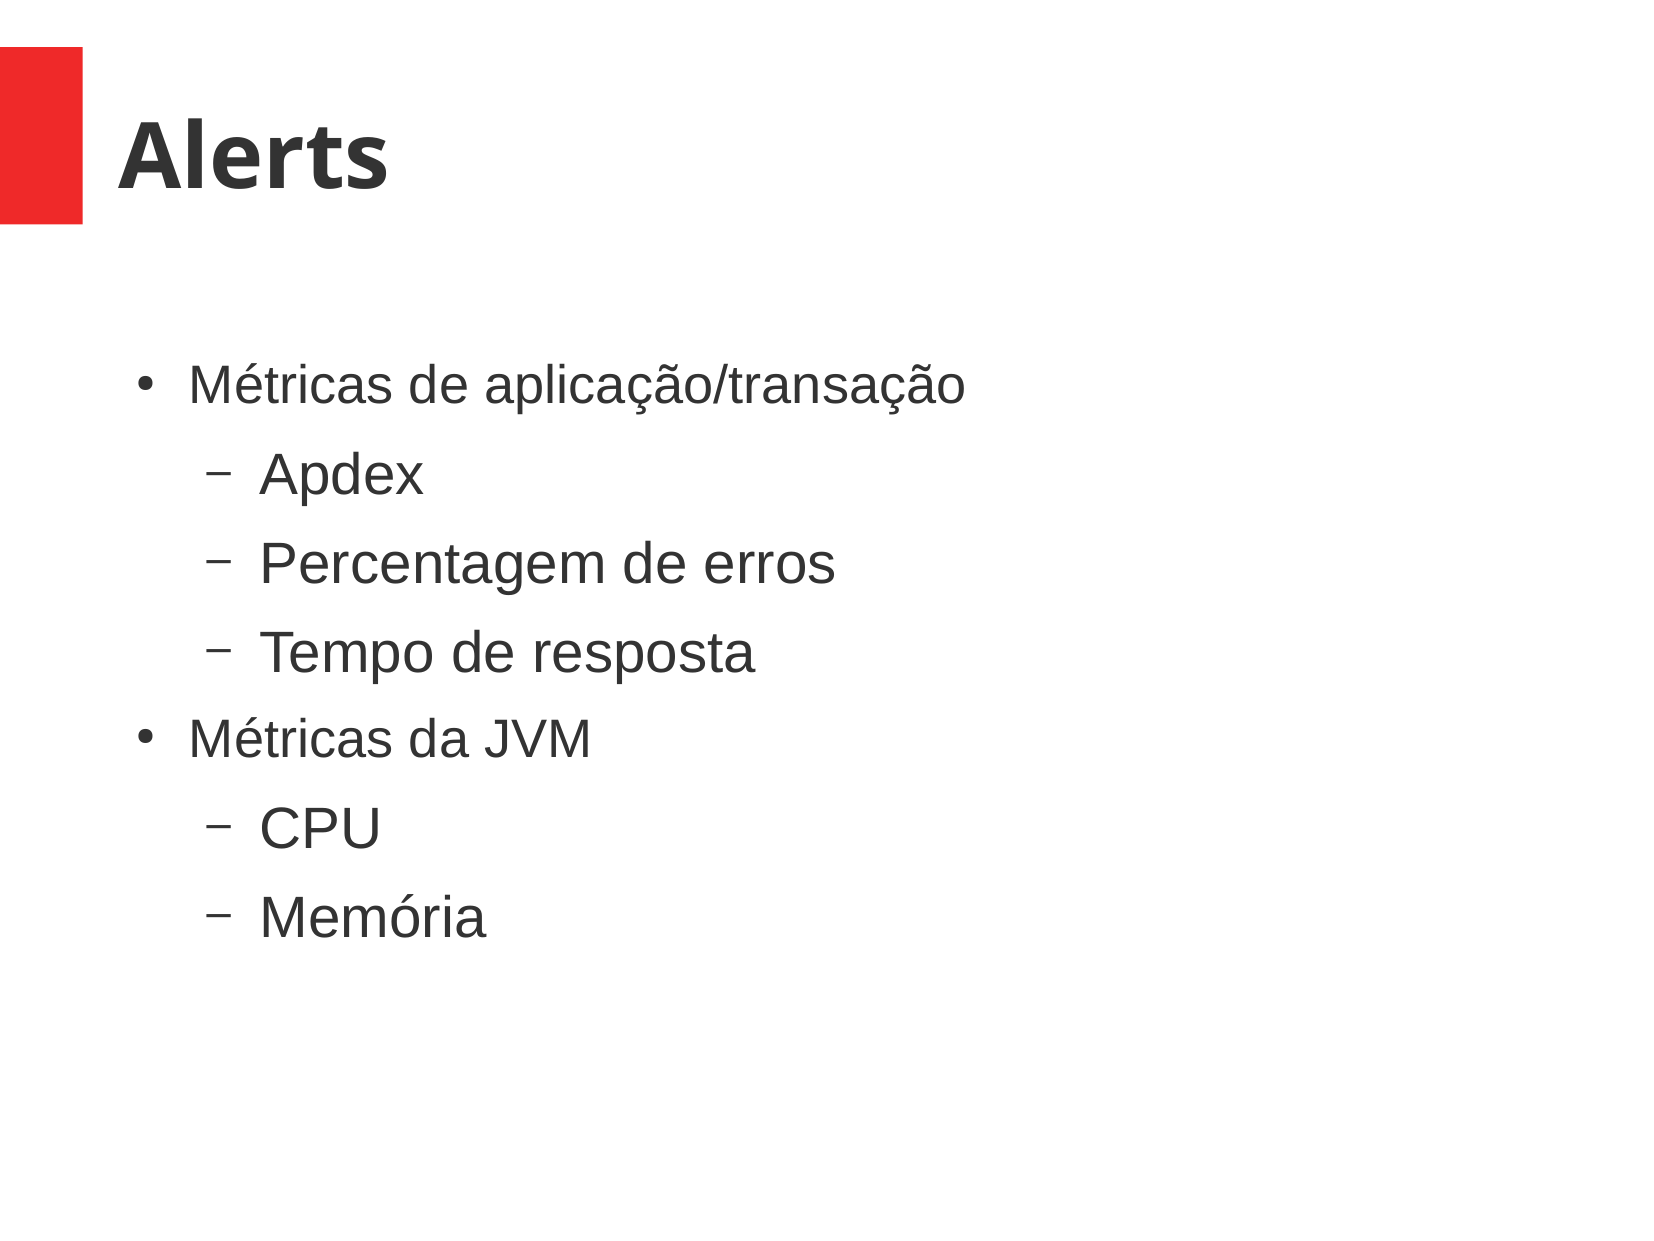

# Alerts
Métricas de aplicação/transação
Apdex
Percentagem de erros
Tempo de resposta
Métricas da JVM
CPU
Memória